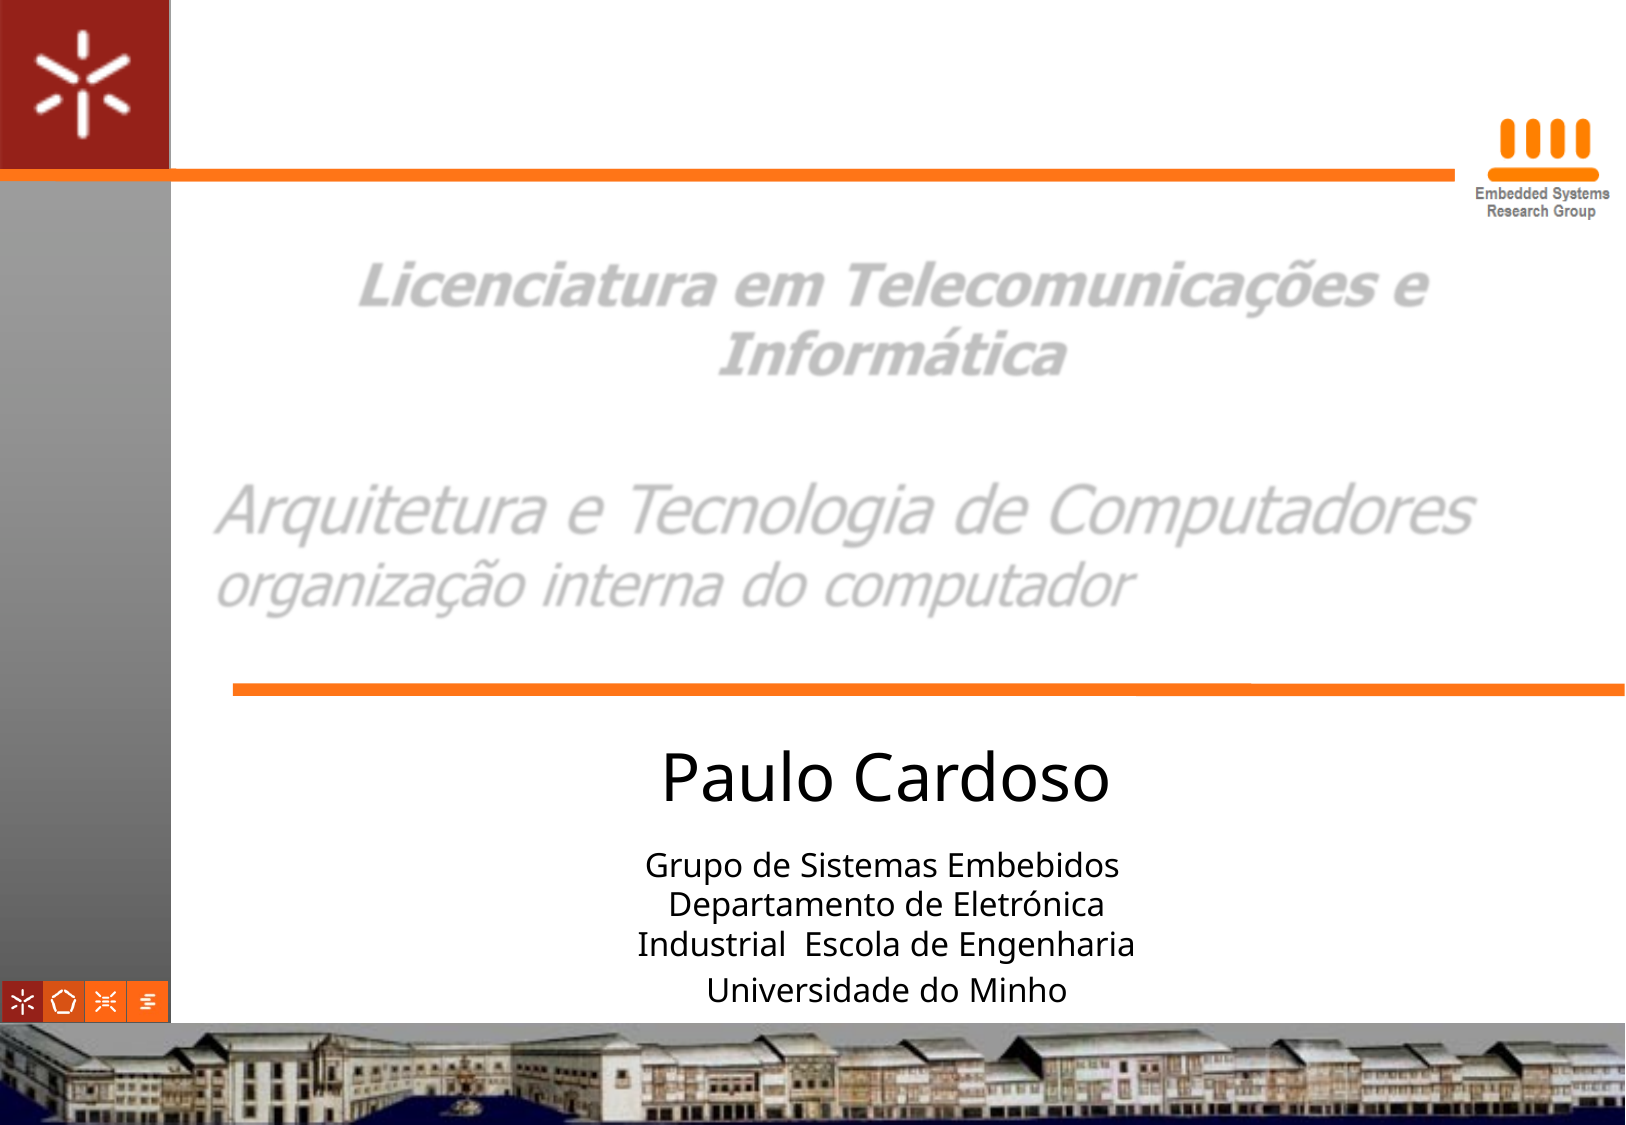

Paulo Cardoso
Grupo de Sistemas Embebidos Departamento de Eletrónica Industrial Escola de Engenharia
Universidade do Minho